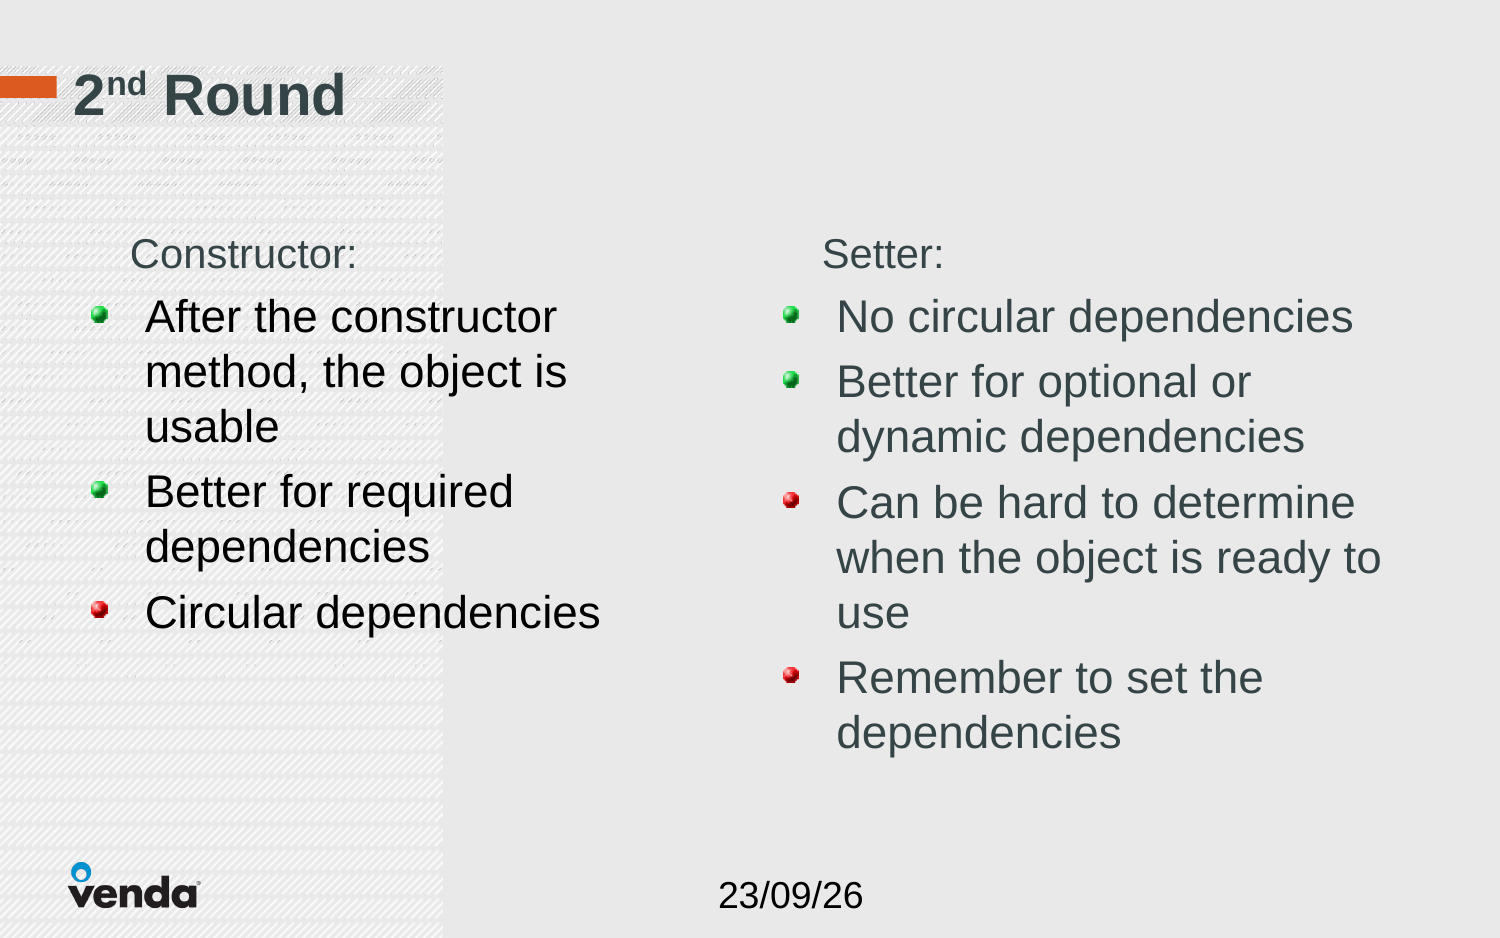

# 2nd Round
Constructor:
After the constructor method, the object is usable
Better for required dependencies
Circular dependencies
Setter:
No circular dependencies
Better for optional or dynamic dependencies
Can be hard to determine when the object is ready to use
Remember to set the dependencies